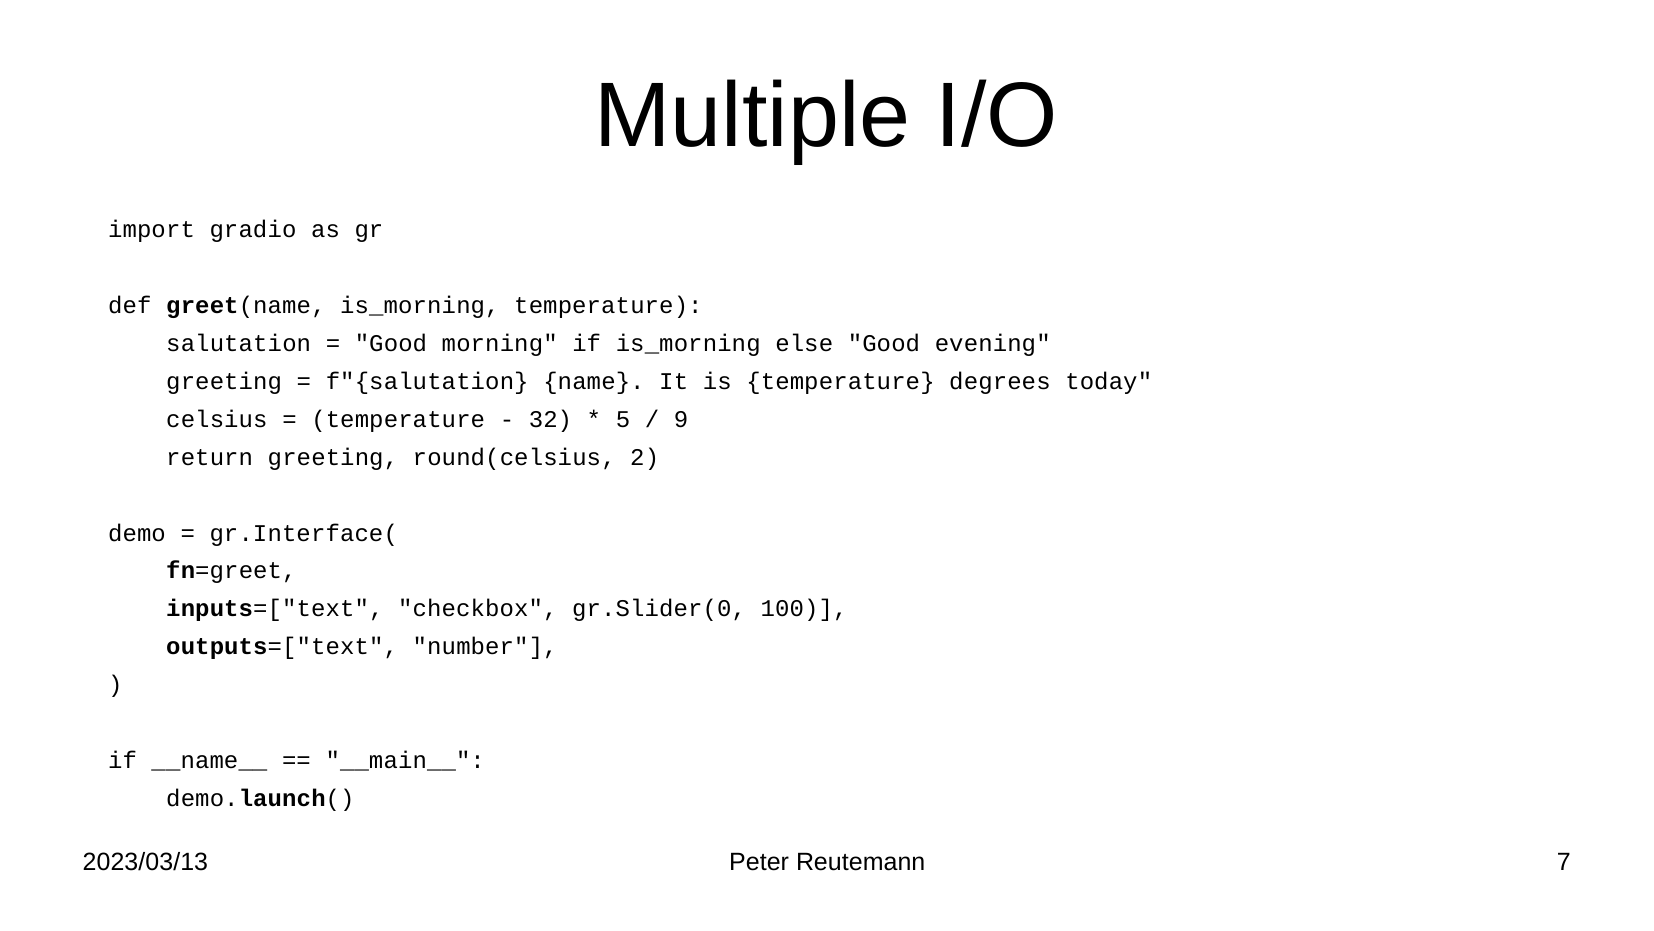

# Multiple I/O
import gradio as gr
def greet(name, is_morning, temperature):
 salutation = "Good morning" if is_morning else "Good evening"
 greeting = f"{salutation} {name}. It is {temperature} degrees today"
 celsius = (temperature - 32) * 5 / 9
 return greeting, round(celsius, 2)
demo = gr.Interface(
 fn=greet,
 inputs=["text", "checkbox", gr.Slider(0, 100)],
 outputs=["text", "number"],
)
if __name__ == "__main__":
 demo.launch()
2023/03/13
Peter Reutemann
7